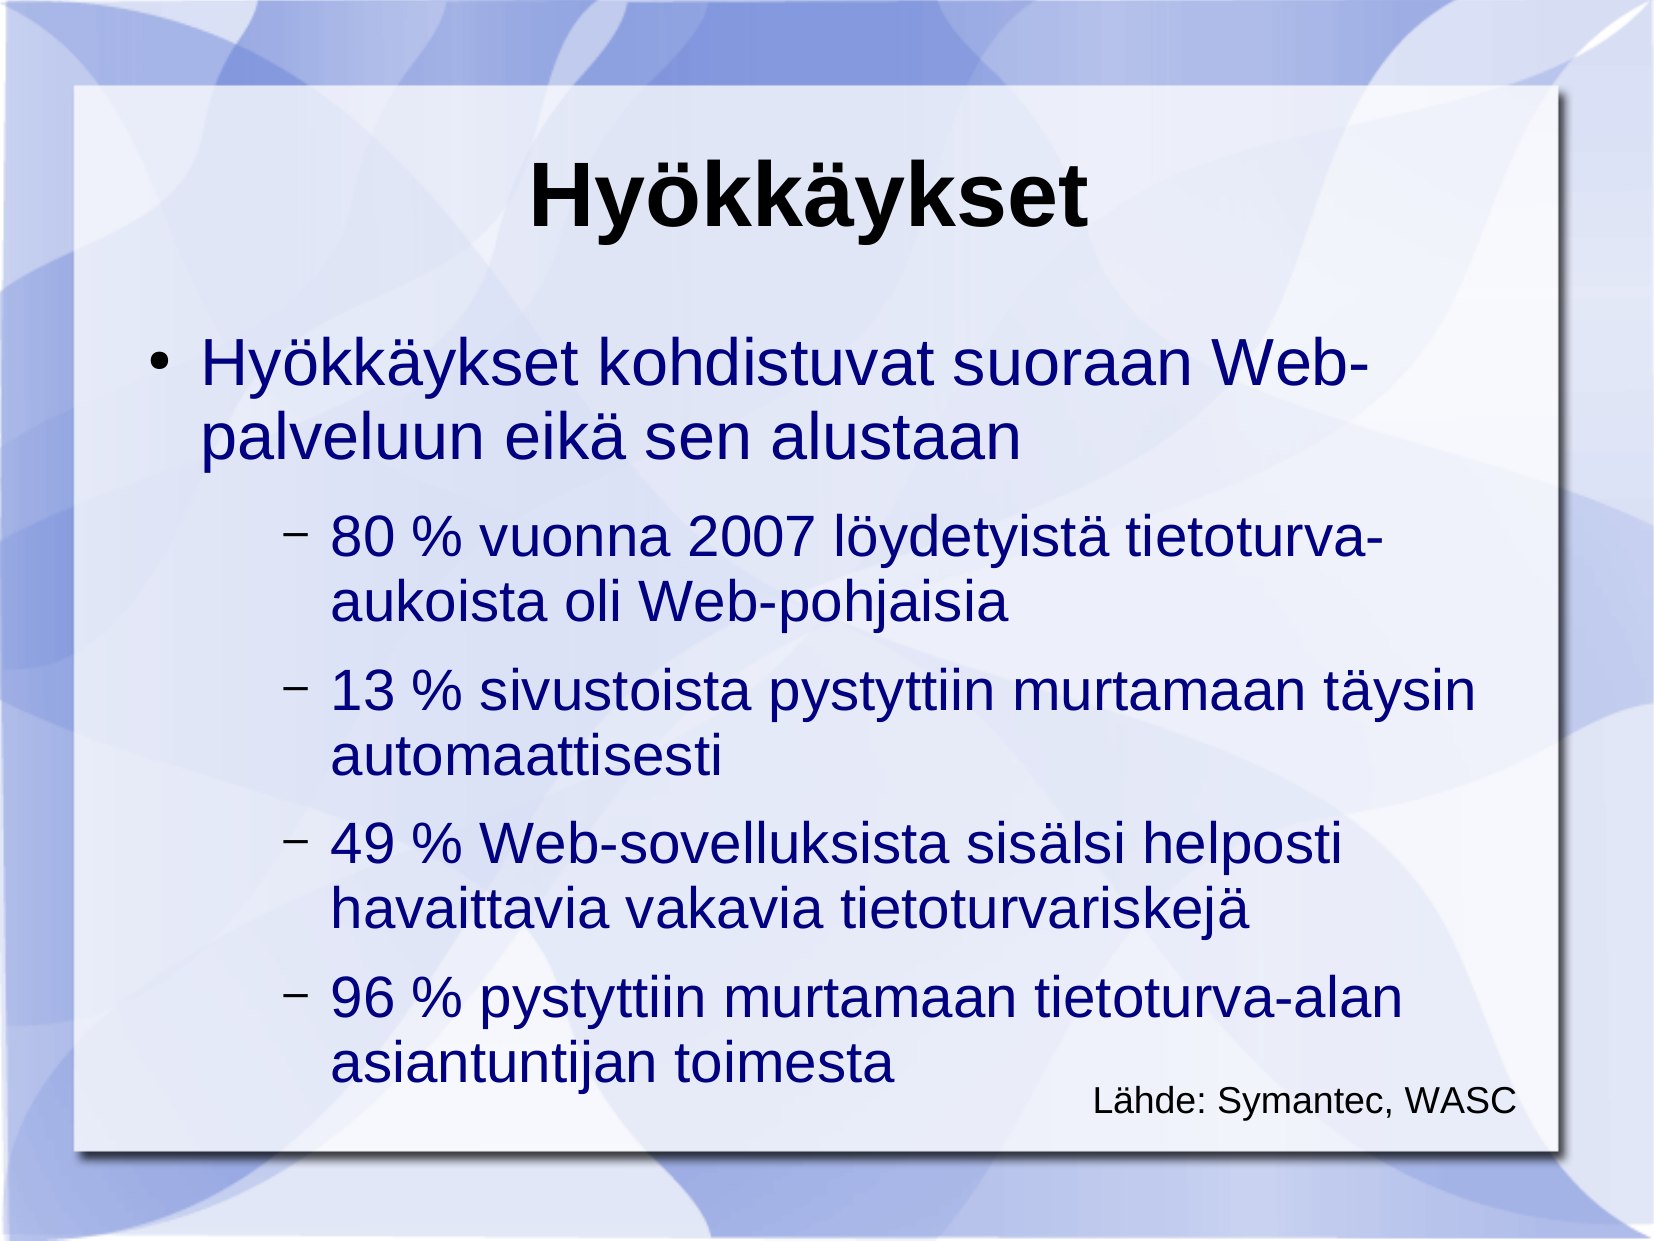

# Hyökkäykset
Hyökkäykset kohdistuvat suoraan Web-palveluun eikä sen alustaan
80 % vuonna 2007 löydetyistä tietoturva-aukoista oli Web-pohjaisia
13 % sivustoista pystyttiin murtamaan täysin automaattisesti
49 % Web-sovelluksista sisälsi helposti havaittavia vakavia tietoturvariskejä
96 % pystyttiin murtamaan tietoturva-alan asiantuntijan toimesta
Lähde: Symantec, WASC